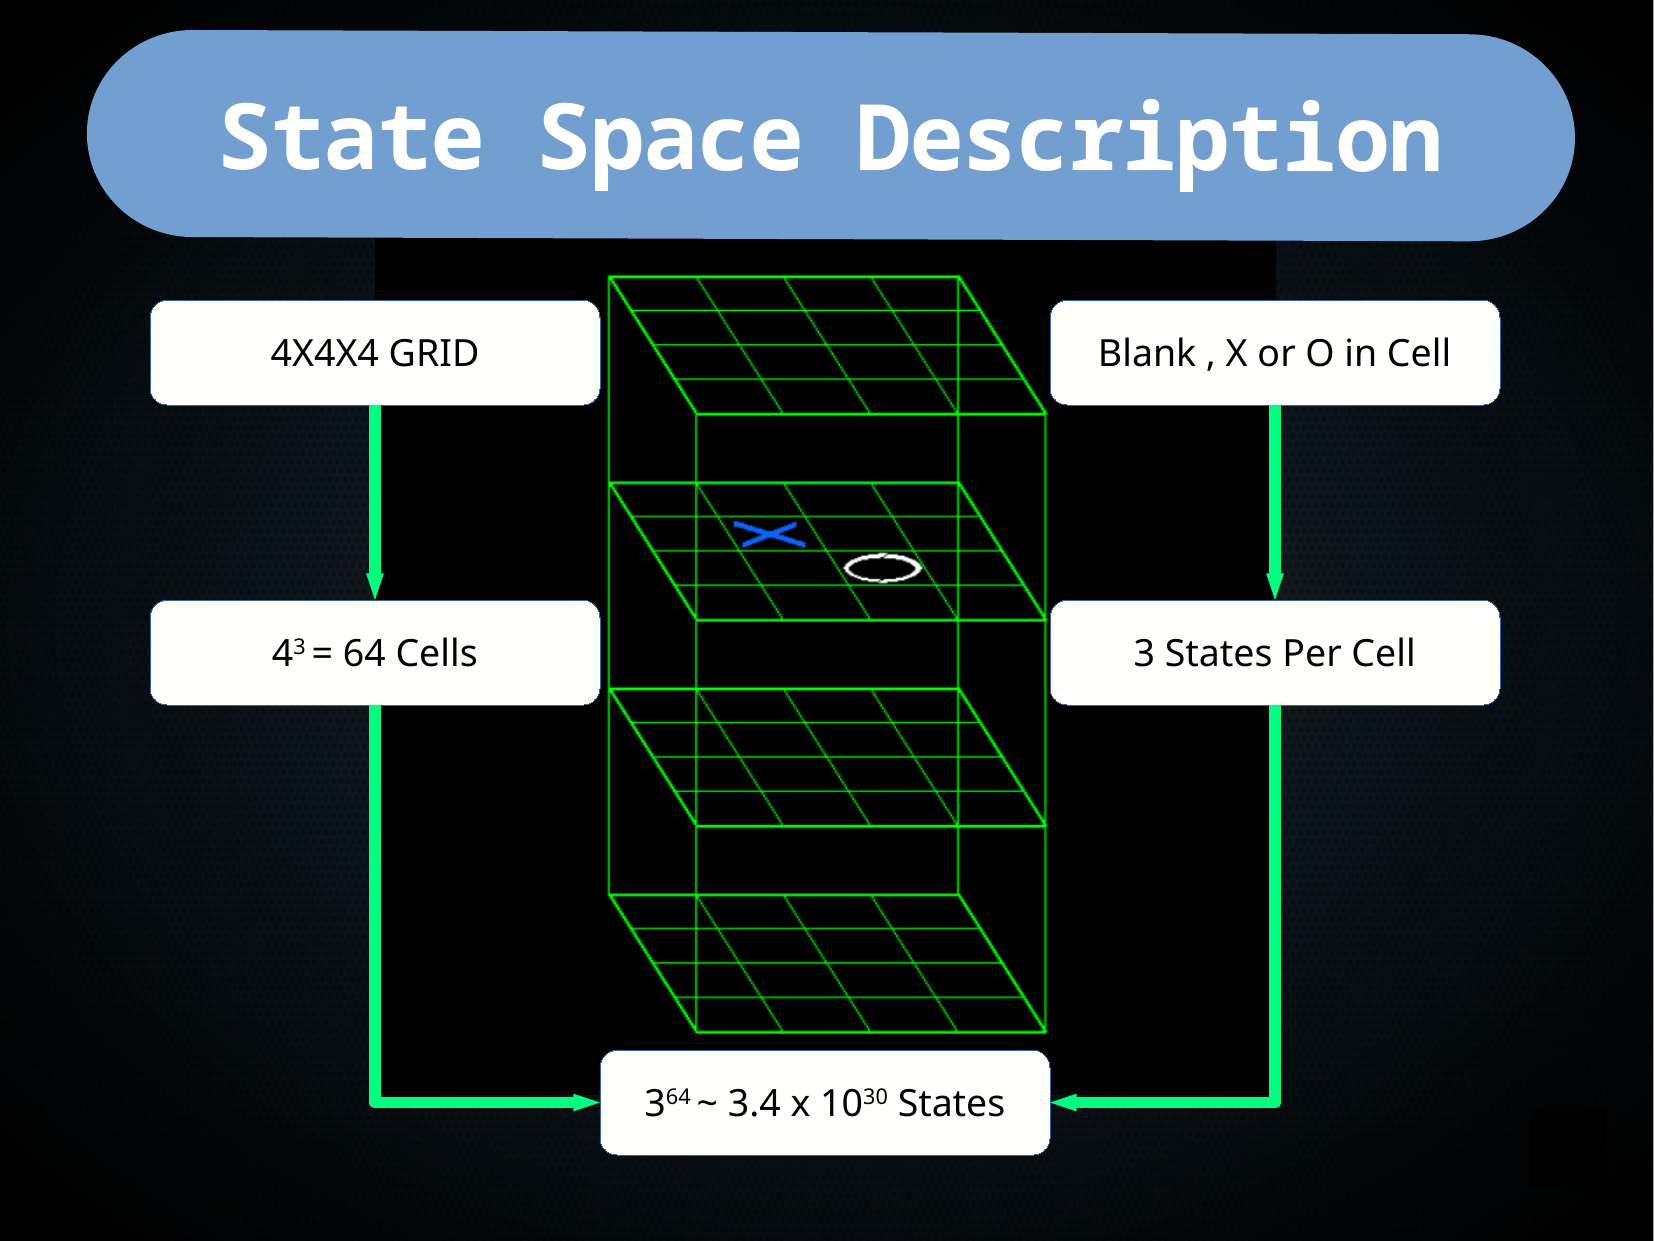

# State Space Description
4X4X4 GRID
Blank , X or O in Cell
43 = 64 Cells
3 States Per Cell
364 ~ 3.4 x 1030 States
4